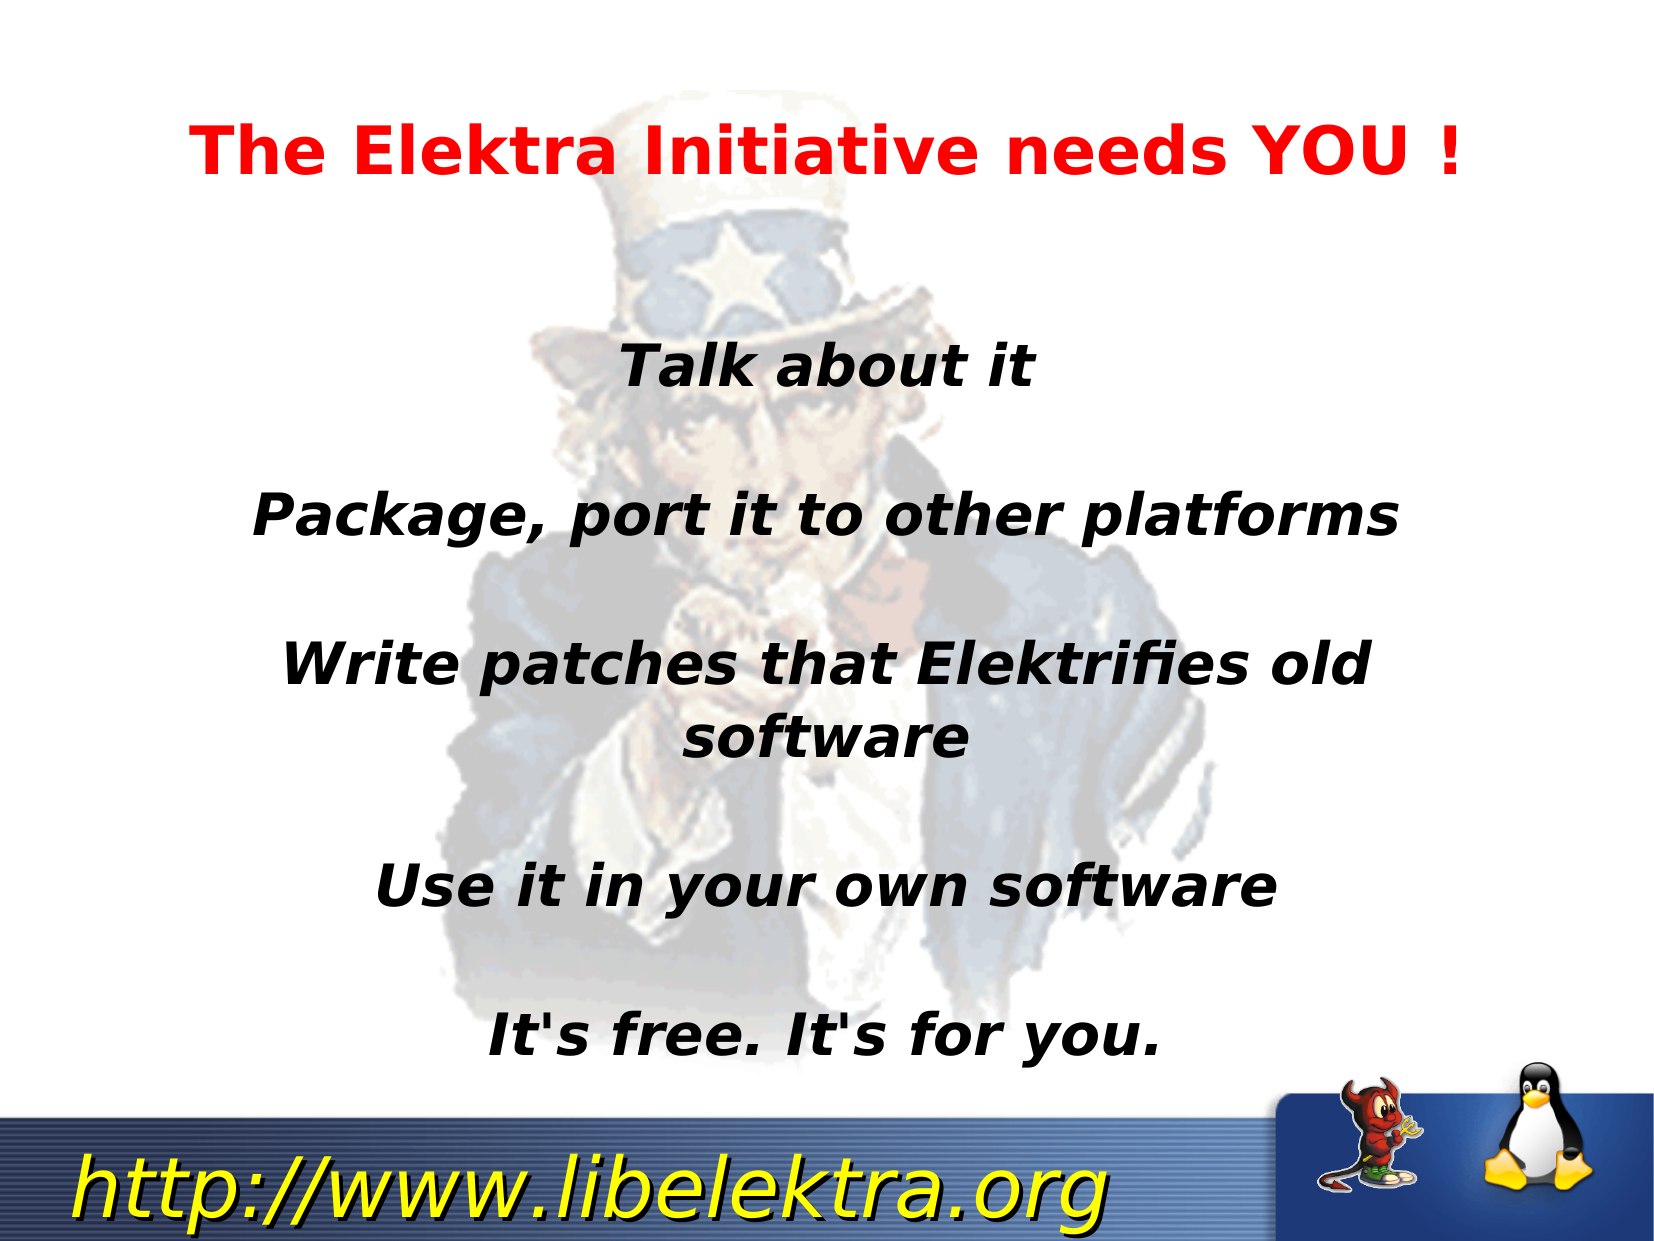

The Elektra Initiative needs YOU !
Talk about it
Package, port it to other platforms
Write patches that Elektrifies old software
Use it in your own software
It's free. It's for you.